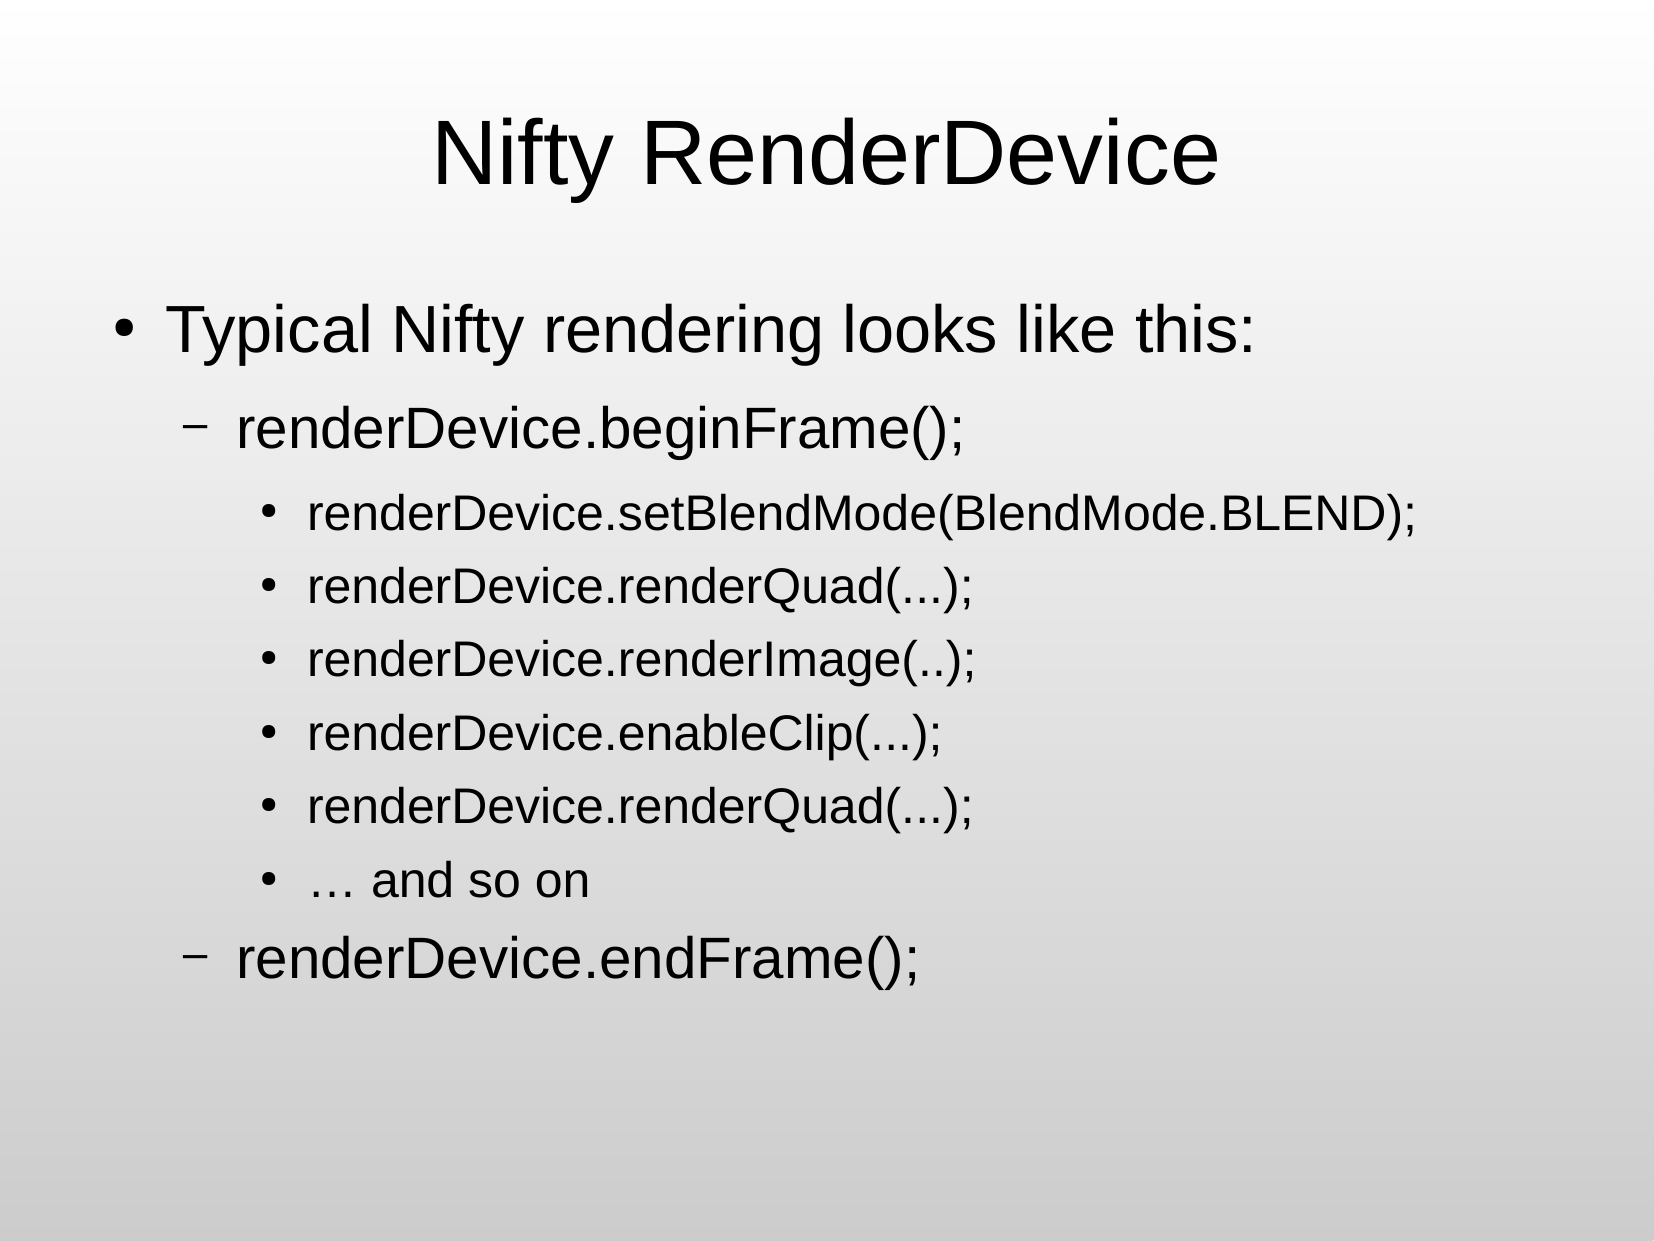

# Nifty RenderDevice
Typical Nifty rendering looks like this:
renderDevice.beginFrame();
renderDevice.setBlendMode(BlendMode.BLEND);
renderDevice.renderQuad(...);
renderDevice.renderImage(..);
renderDevice.enableClip(...);
renderDevice.renderQuad(...);
… and so on
renderDevice.endFrame();